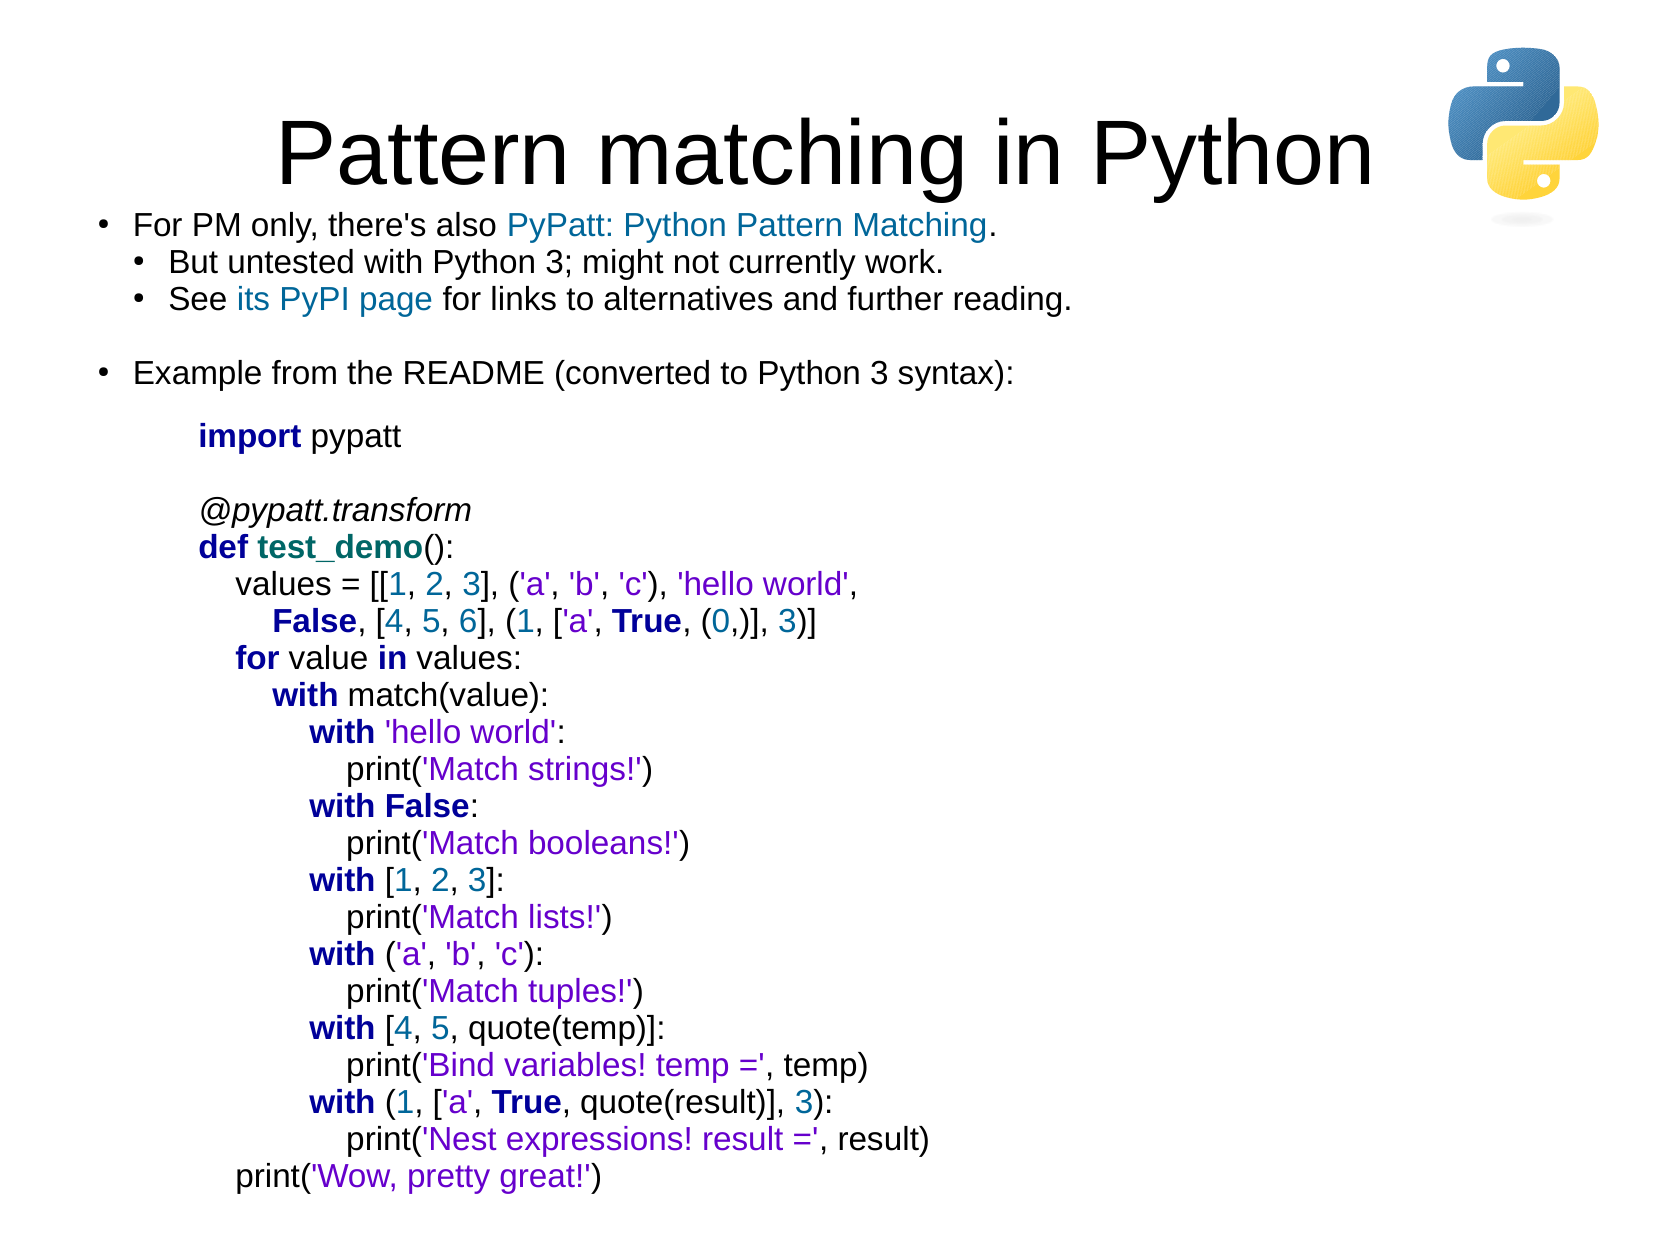

# Pattern matching in Python
For PM only, there's also PyPatt: Python Pattern Matching.
But untested with Python 3; might not currently work.
See its PyPI page for links to alternatives and further reading.
Example from the README (converted to Python 3 syntax):
import pypatt
@pypatt.transform
def test_demo():
 values = [[1, 2, 3], ('a', 'b', 'c'), 'hello world',
 False, [4, 5, 6], (1, ['a', True, (0,)], 3)]
 for value in values:
 with match(value):
 with 'hello world':
 print('Match strings!')
 with False:
 print('Match booleans!')
 with [1, 2, 3]:
 print('Match lists!')
 with ('a', 'b', 'c'):
 print('Match tuples!')
 with [4, 5, quote(temp)]:
 print('Bind variables! temp =', temp)
 with (1, ['a', True, quote(result)], 3):
 print('Nest expressions! result =', result)
 print('Wow, pretty great!')